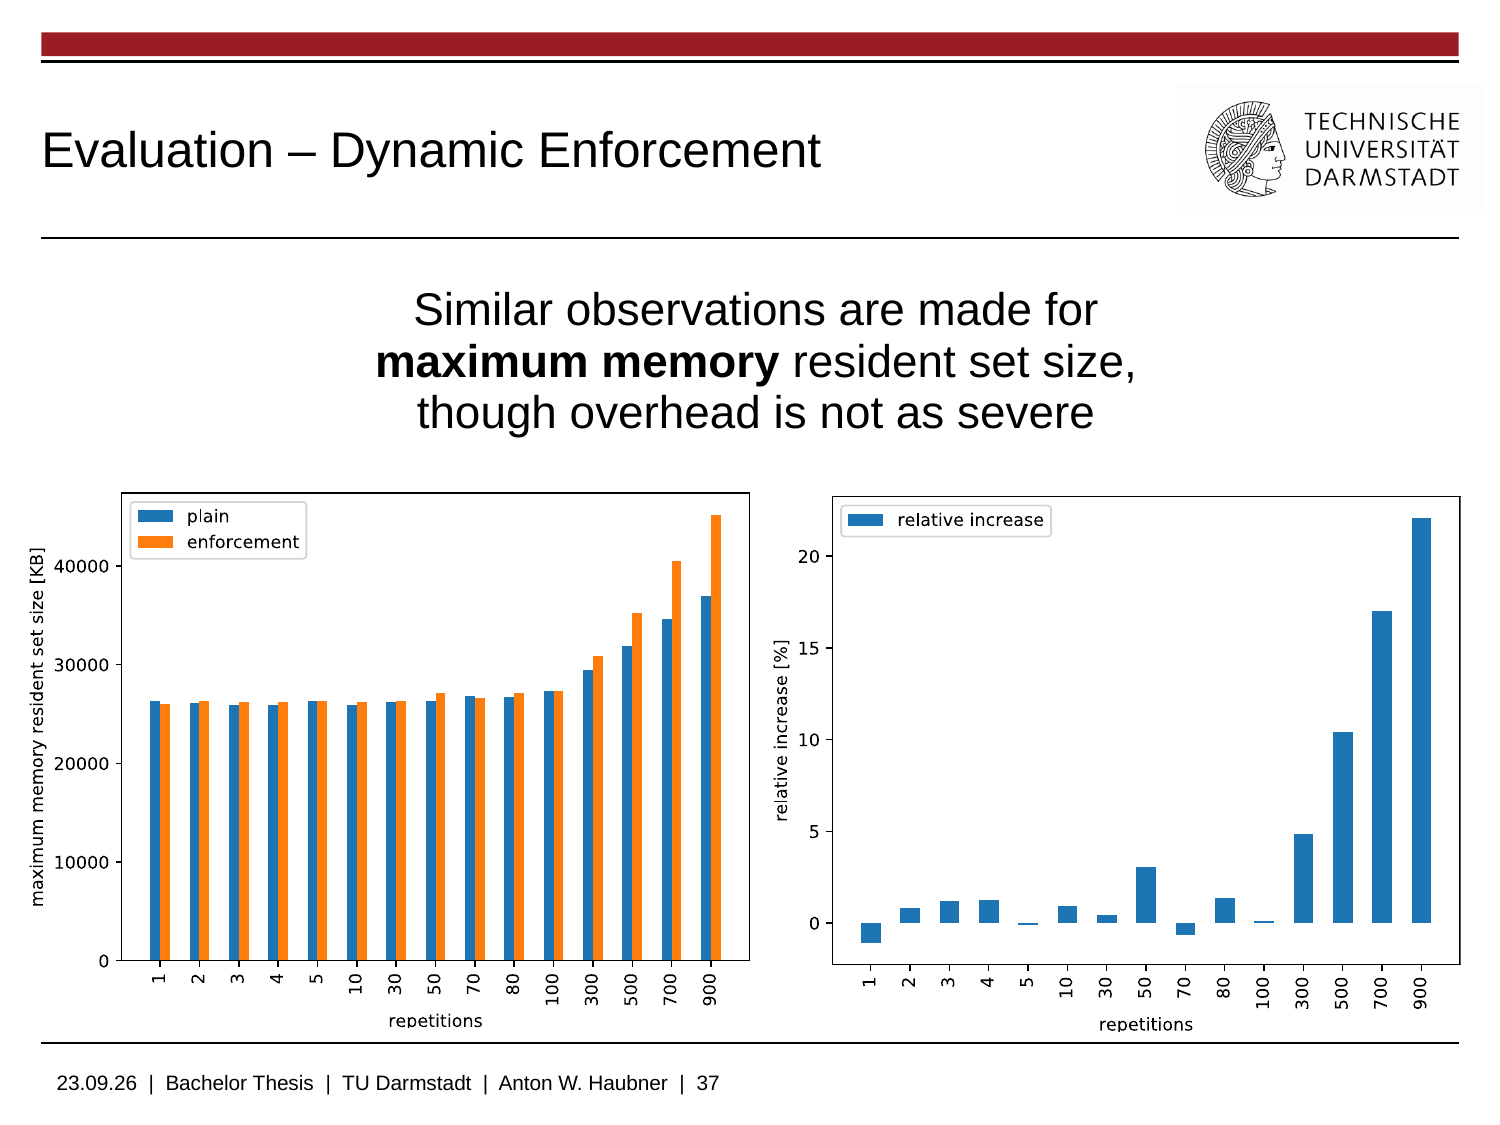

# Evaluation – Dynamic Enforcement
Similar observations are made for maximum memory resident set size, though overhead is not as severe